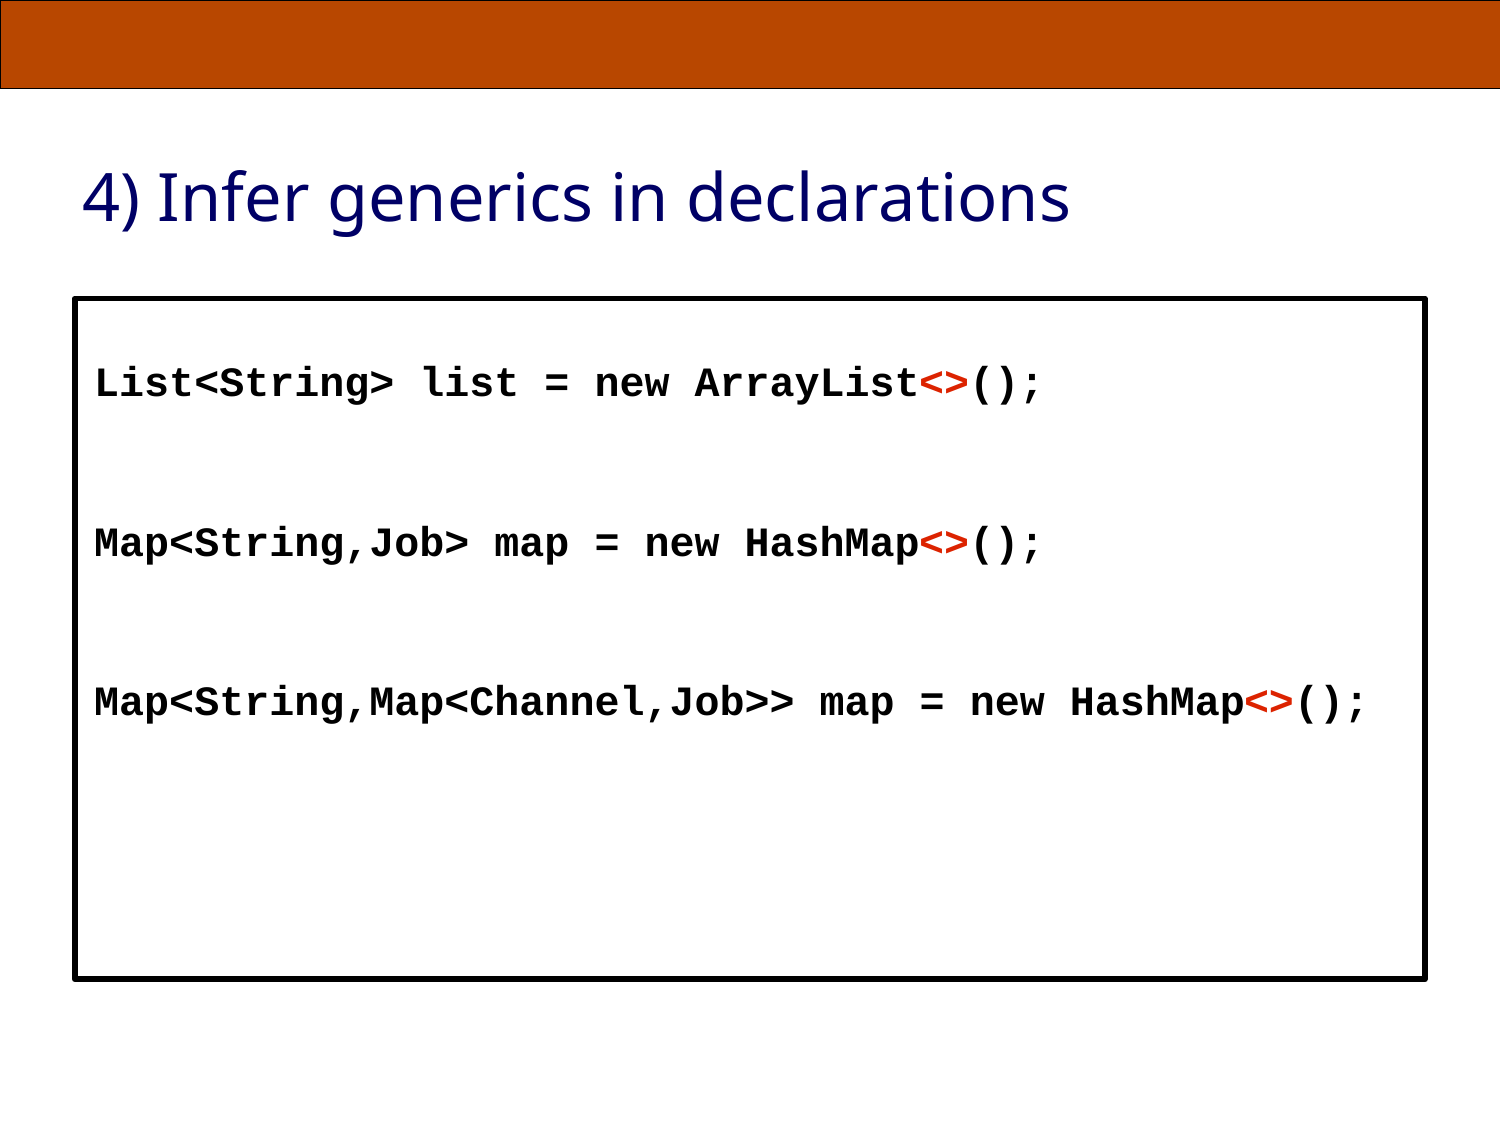

# 4) Infer generics in declarations
List<String> list = new ArrayList<>();
Map<String,Job> map = new HashMap<>();
Map<String,Map<Channel,Job>> map = new HashMap<>();